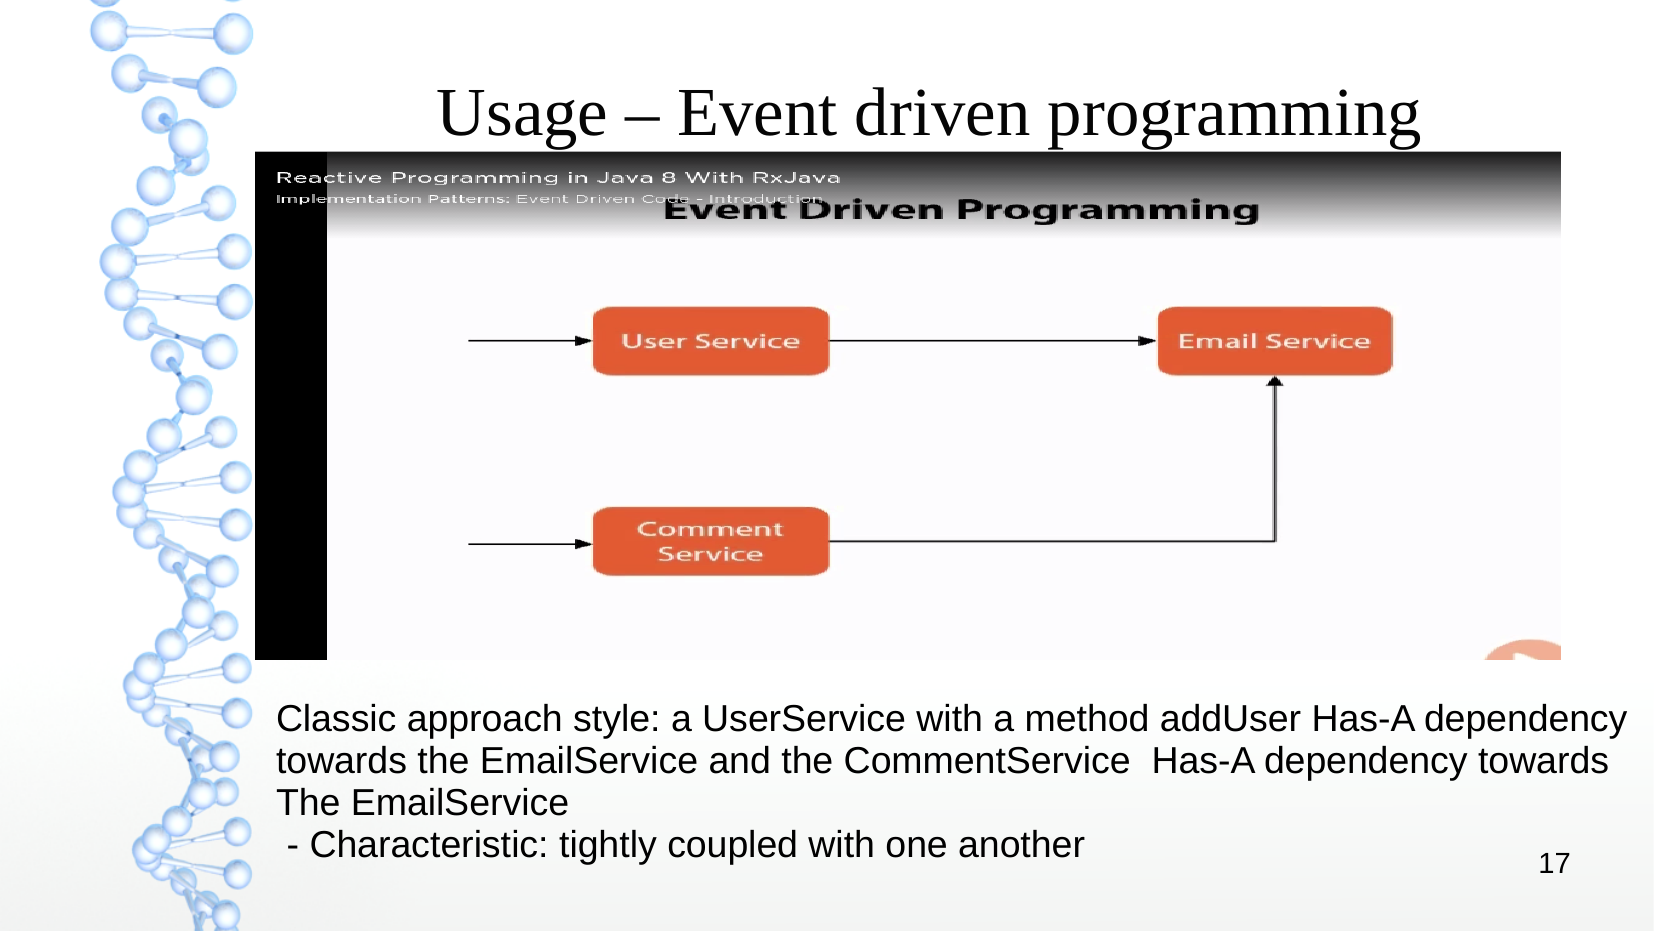

# Usage – Event driven programming
Classic approach style: a UserService with a method addUser Has-A dependency
towards the EmailService and the CommentService Has-A dependency towards
The EmailService
 - Characteristic: tightly coupled with one another
17